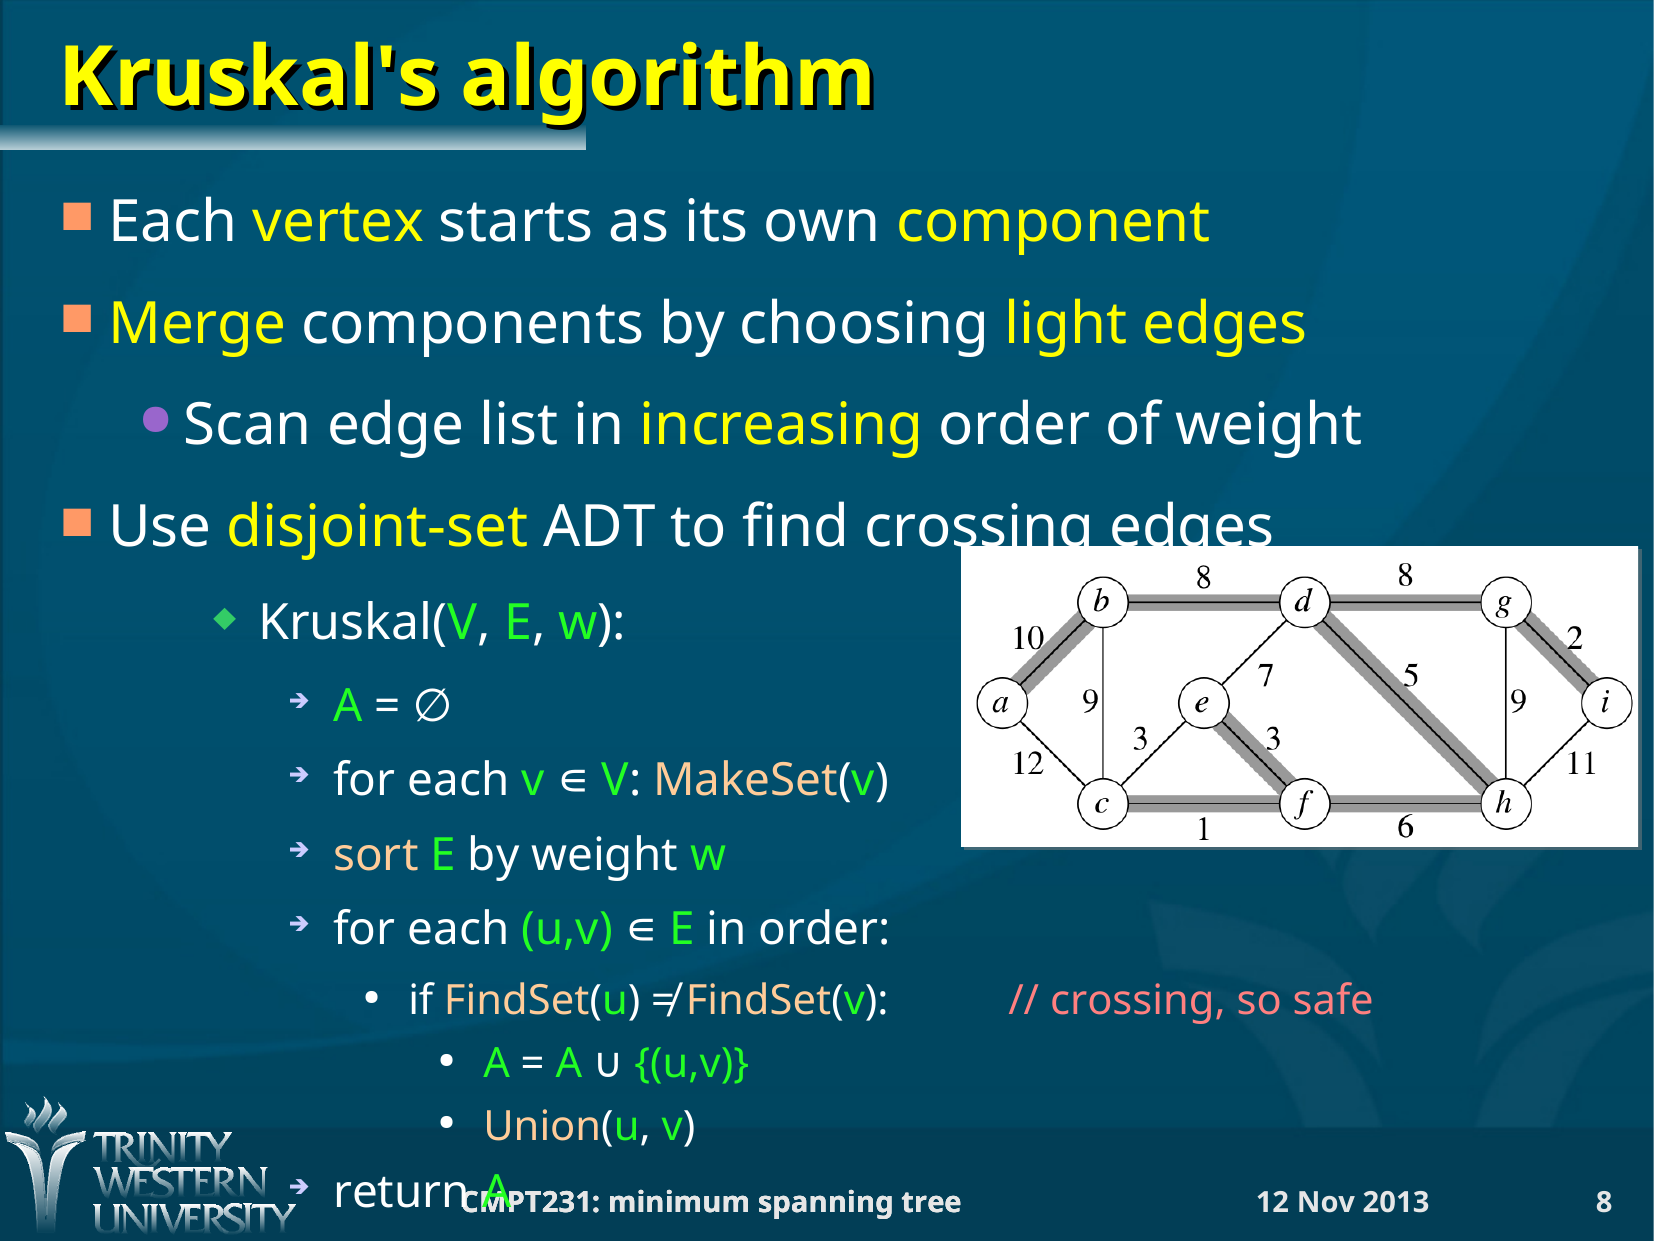

# Kruskal's algorithm
Each vertex starts as its own component
Merge components by choosing light edges
Scan edge list in increasing order of weight
Use disjoint-set ADT to find crossing edges
Kruskal(V, E, w):
A = ∅
for each v ∊ V: MakeSet(v)
sort E by weight w
for each (u,v) ∊ E in order:
if FindSet(u) ≠ FindSet(v): 		// crossing, so safe
A = A ∪ {(u,v)}
Union(u, v)
return A
CMPT231: minimum spanning tree
12 Nov 2013
8